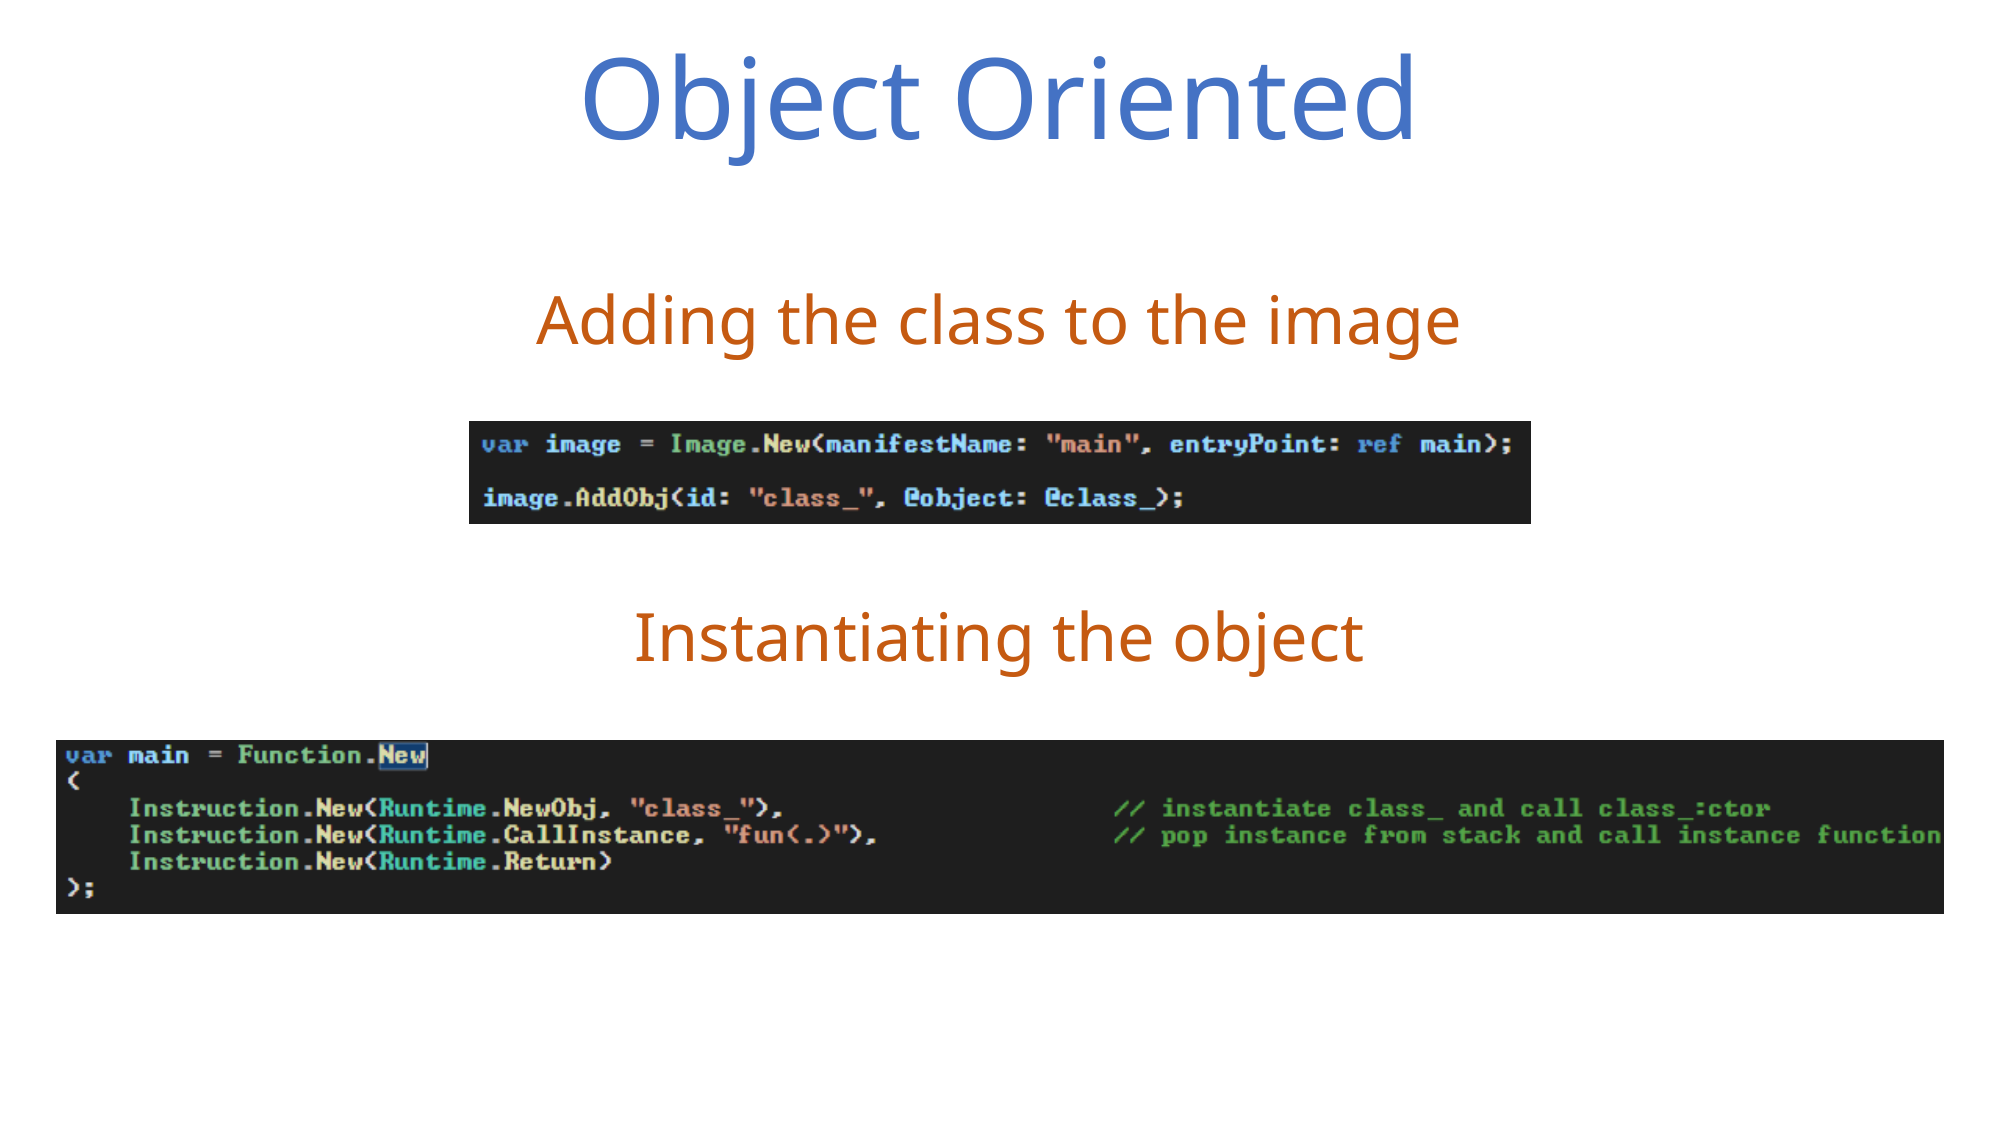

Object Oriented
Adding the class to the image
Instantiating the object